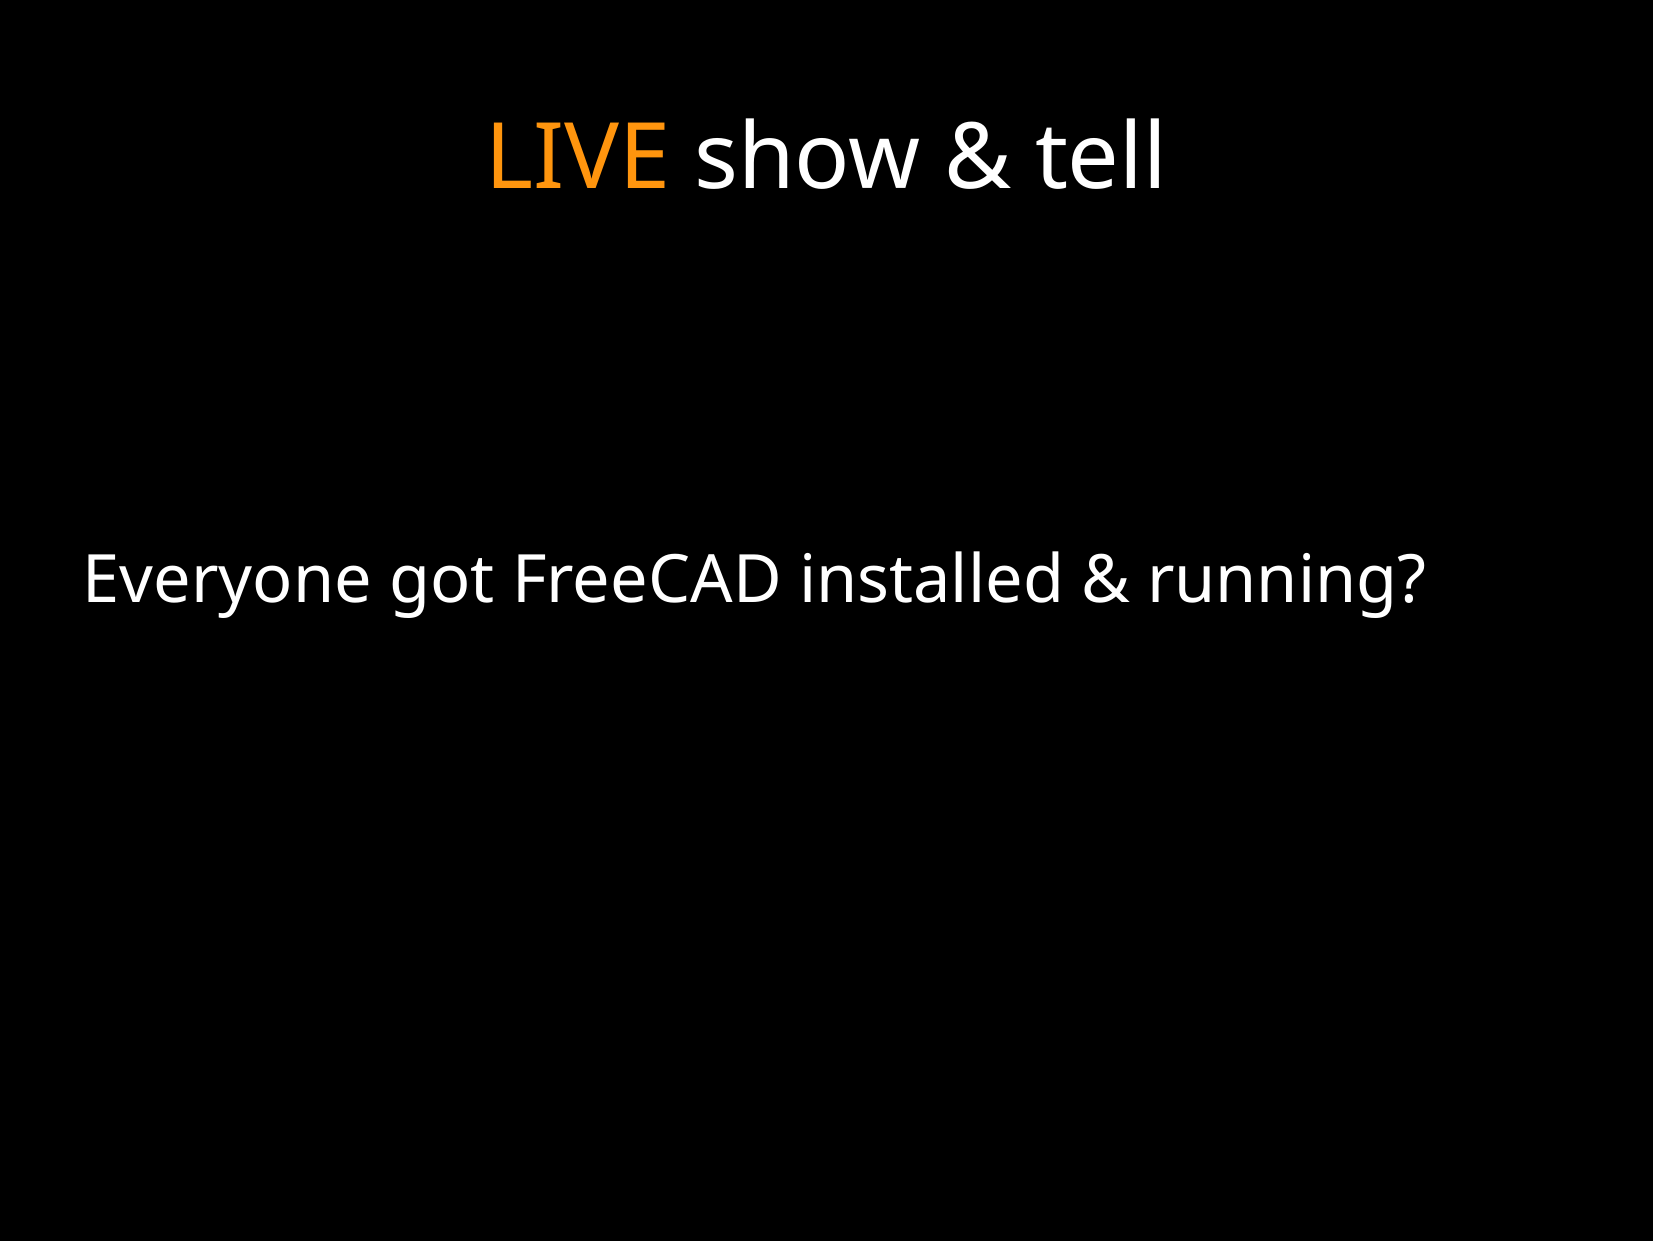

# LIVE show & tell
Everyone got FreeCAD installed & running?